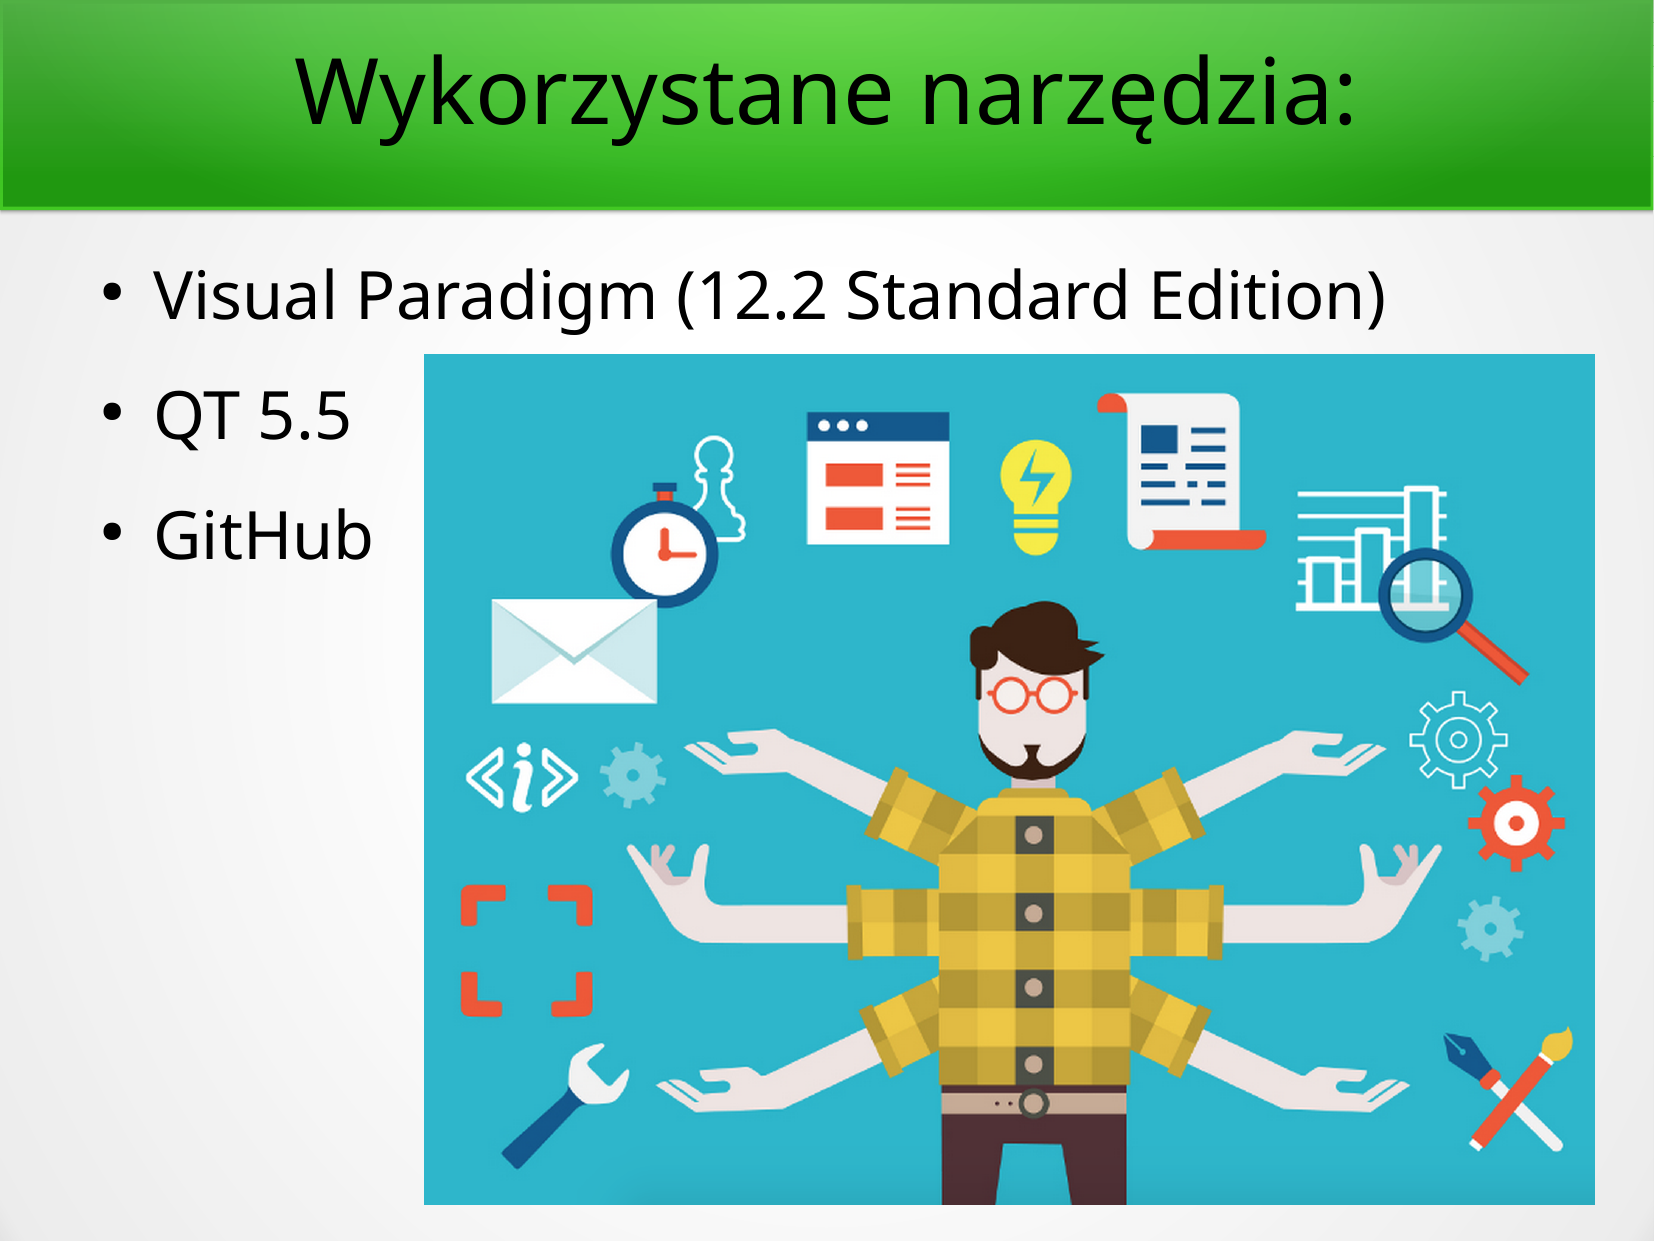

# Wykorzystane narzędzia:
Visual Paradigm (12.2 Standard Edition)
QT 5.5
GitHub